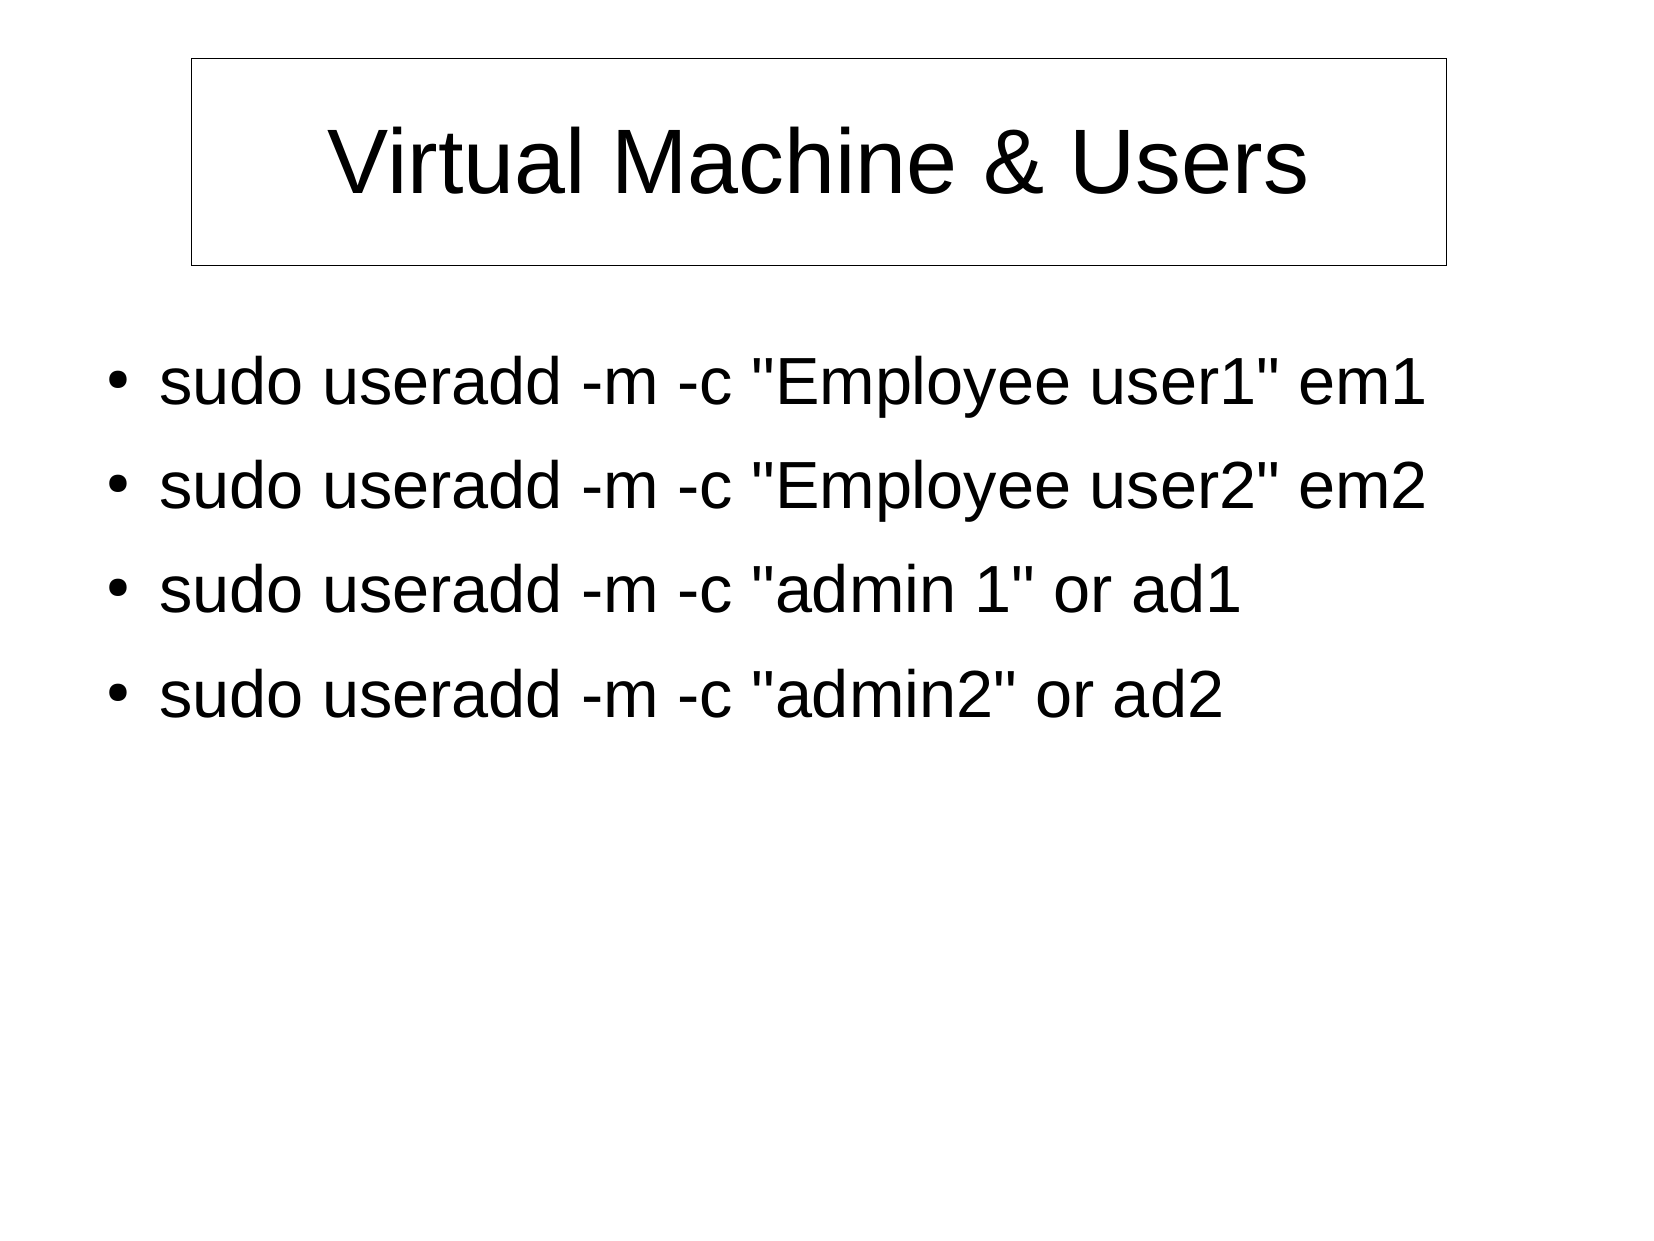

# Virtual Machine & Users
sudo useradd -m -c "Employee user1" em1
sudo useradd -m -c "Employee user2" em2
sudo useradd -m -c "admin 1" or ad1
sudo useradd -m -c "admin2" or ad2